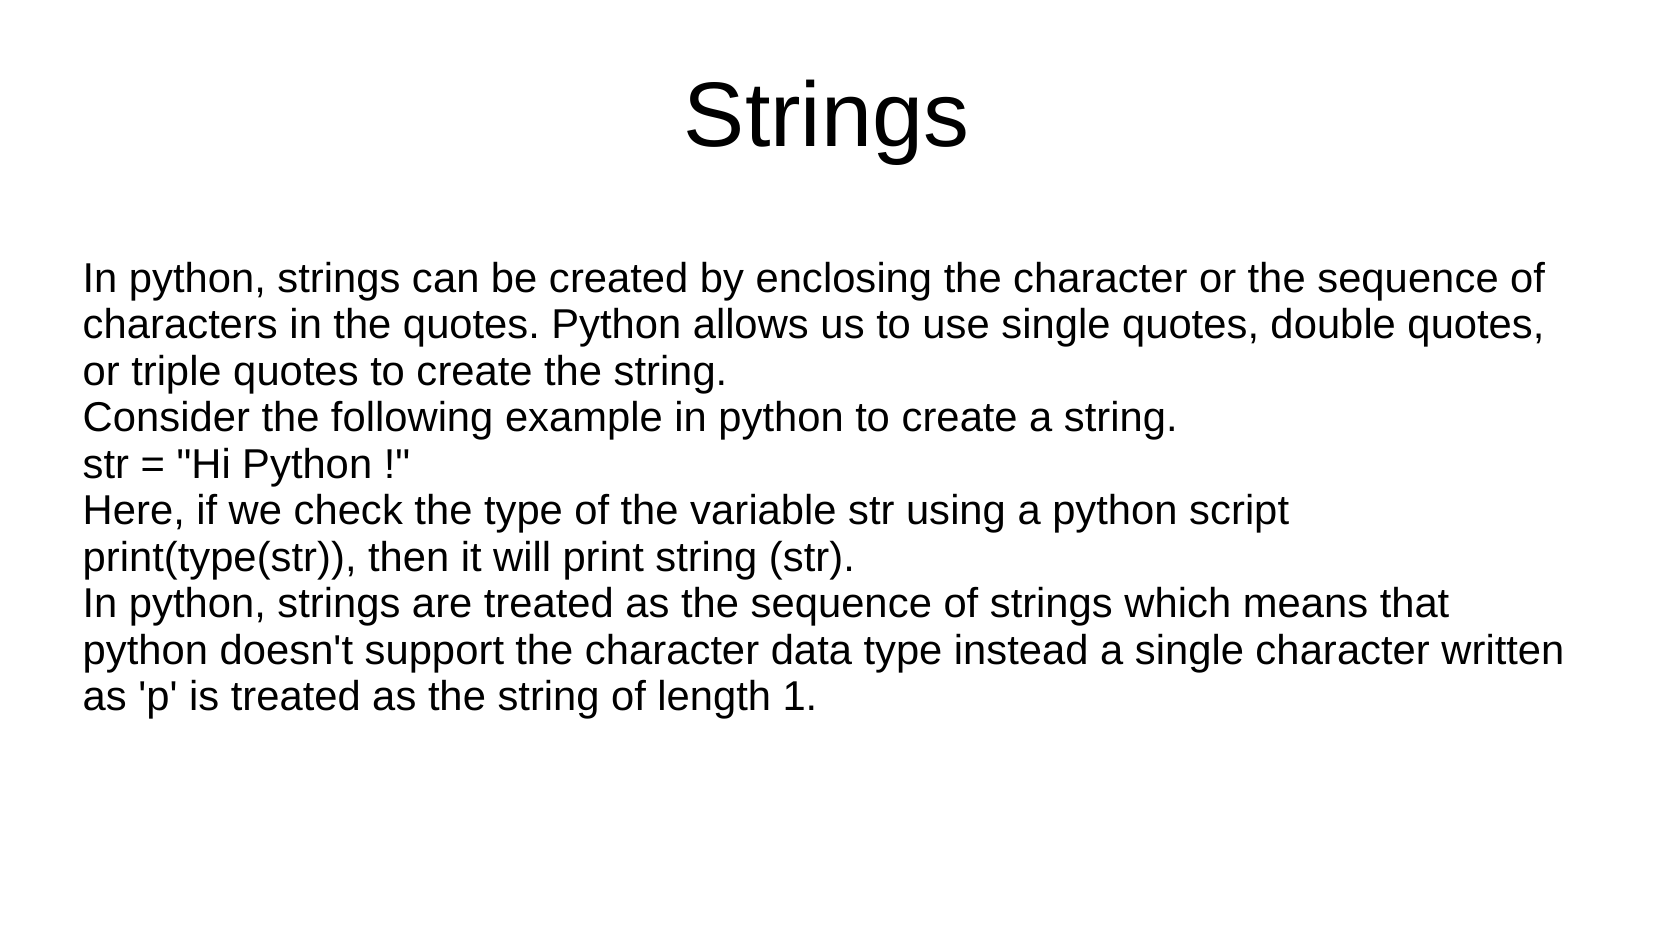

# Strings
In python, strings can be created by enclosing the character or the sequence of characters in the quotes. Python allows us to use single quotes, double quotes, or triple quotes to create the string.
Consider the following example in python to create a string.
str = "Hi Python !"
Here, if we check the type of the variable str using a python script
print(type(str)), then it will print string (str).
In python, strings are treated as the sequence of strings which means that python doesn't support the character data type instead a single character written as 'p' is treated as the string of length 1.